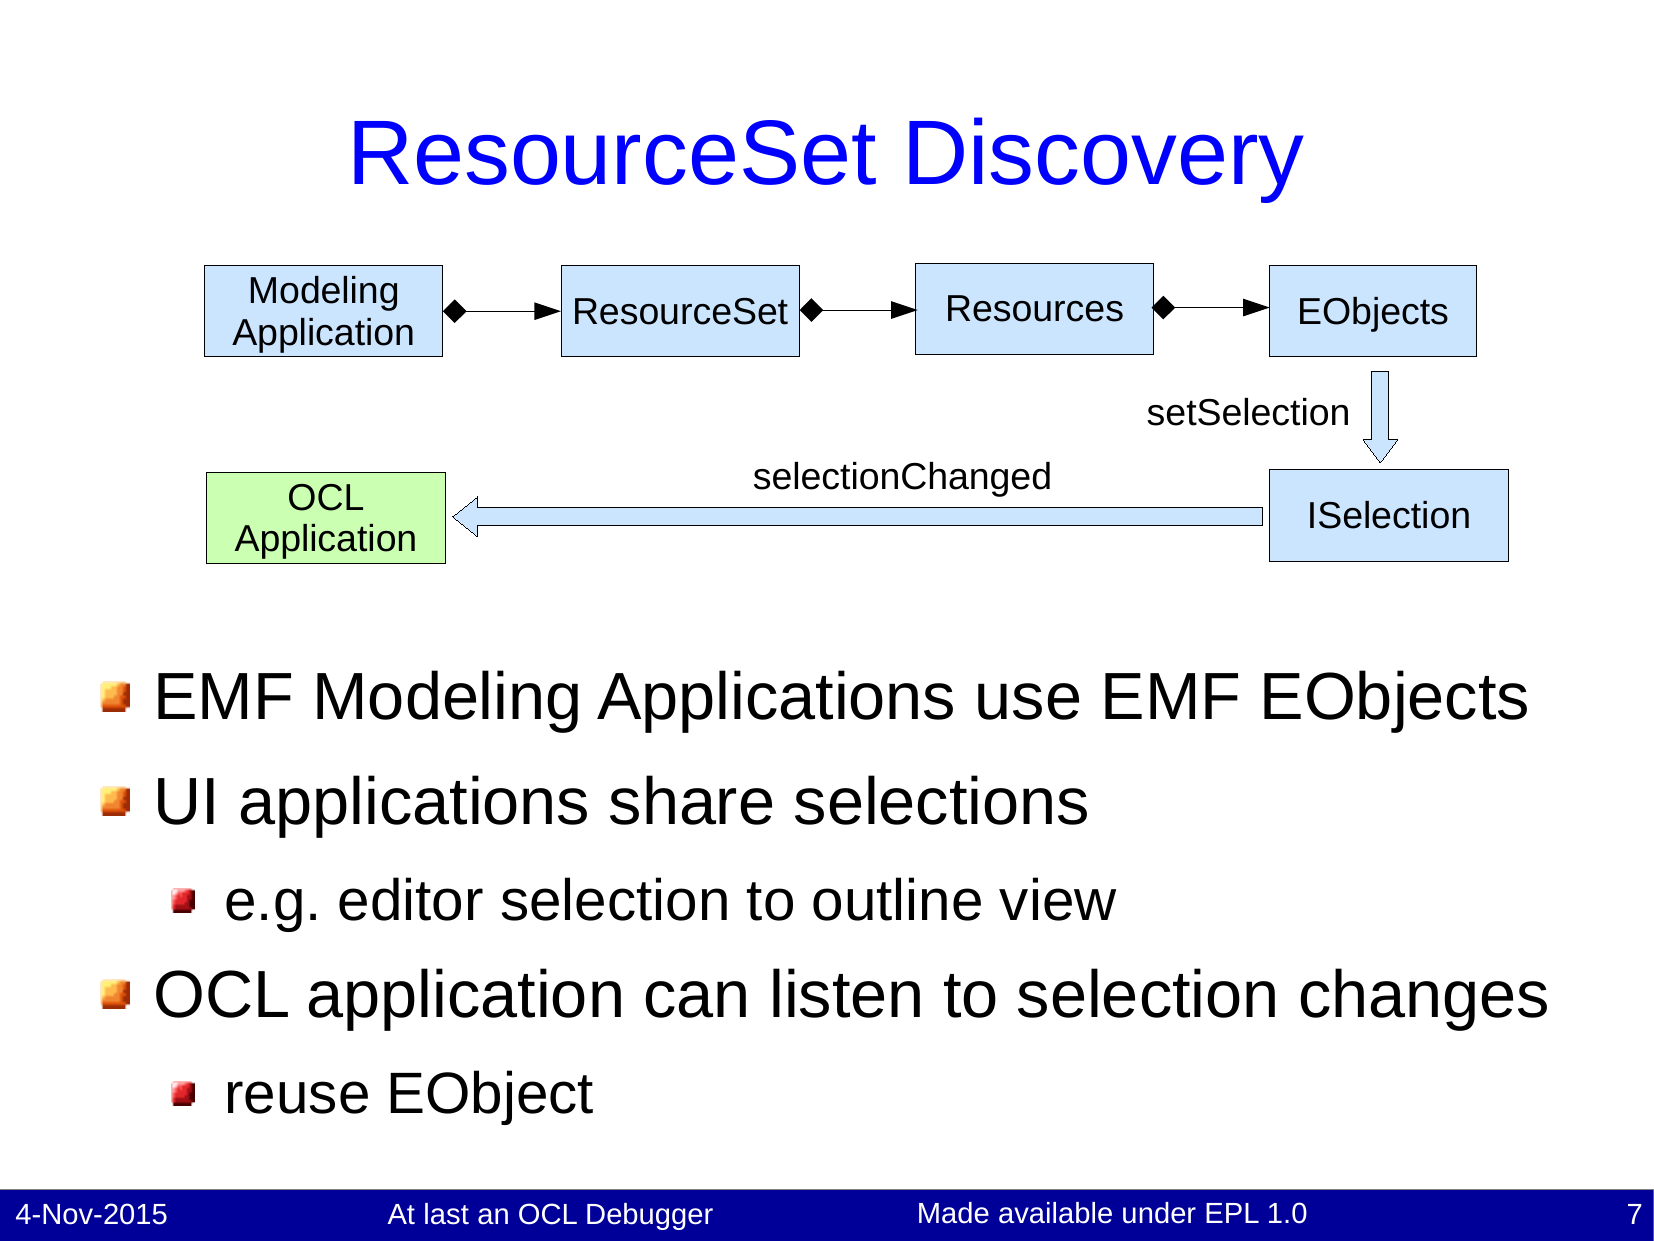

# ResourceSet Discovery
Resources
Modeling
Application
ResourceSet
EObjects
setSelection
selectionChanged
ISelection
OCL
Application
EMF Modeling Applications use EMF EObjects
UI applications share selections
e.g. editor selection to outline view
OCL application can listen to selection changes
reuse EObject
4-Nov-2015
At last an OCL Debugger
7